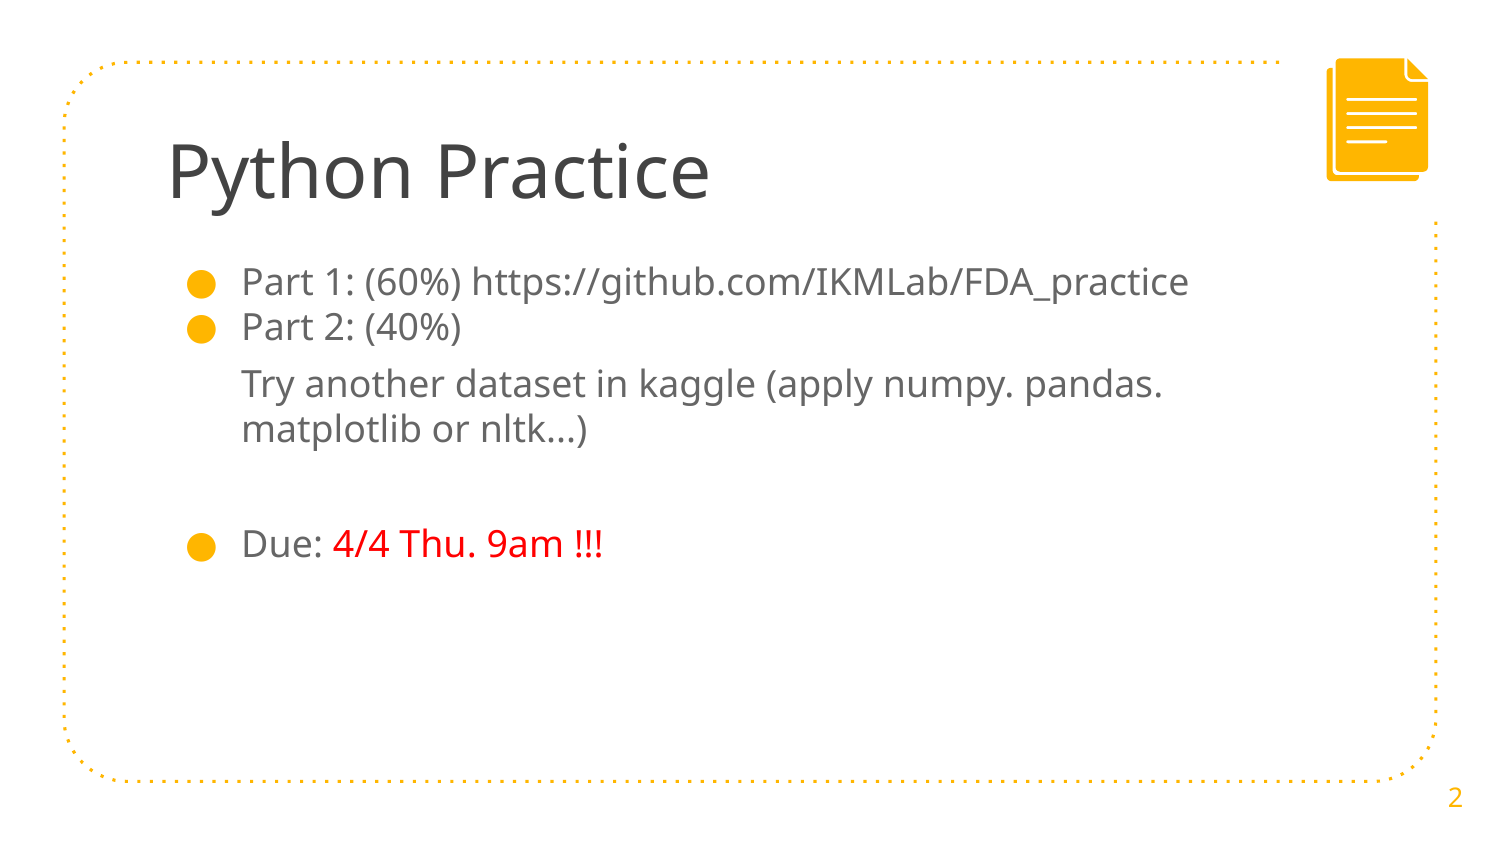

# Python Practice
Part 1: (60%) https://github.com/IKMLab/FDA_practice
Part 2: (40%)
Try another dataset in kaggle (apply numpy. pandas. matplotlib or nltk...)
Due: 4/4 Thu. 9am !!!